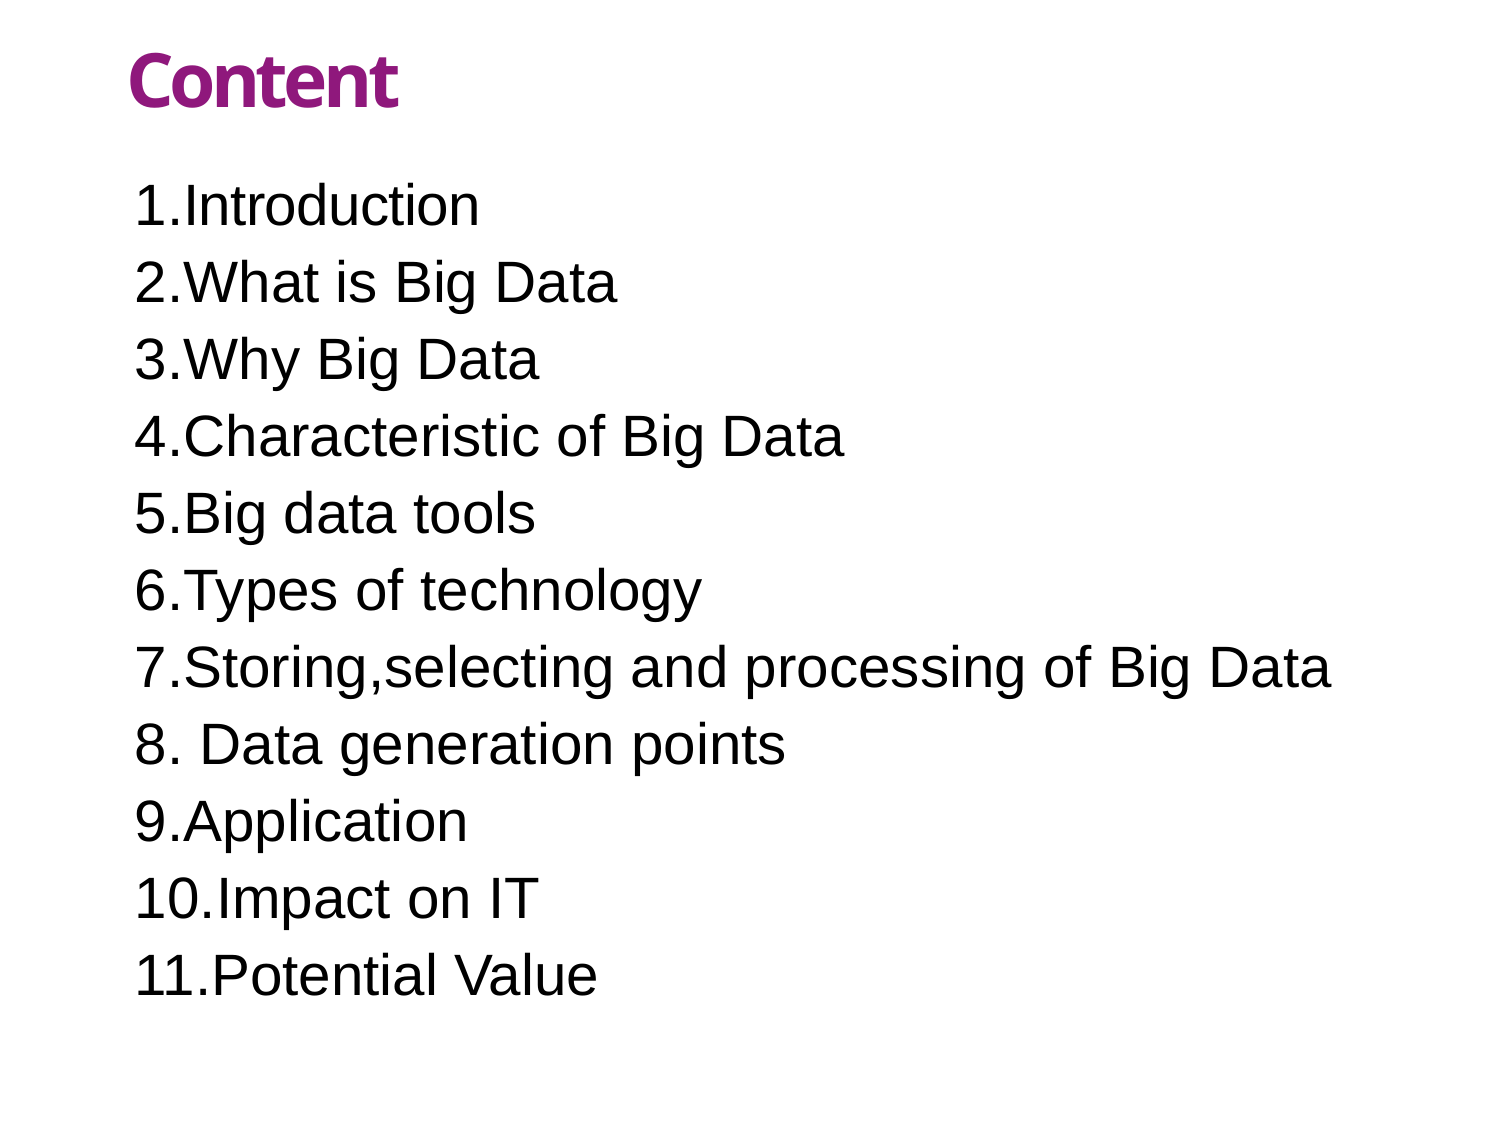

# Content
Introduction
What is Big Data
Why Big Data
Characteristic of Big Data
Big data tools
Types of technology
Storing,selecting and processing of Big Data
 Data generation points
Application
Impact on IT
Potential Value